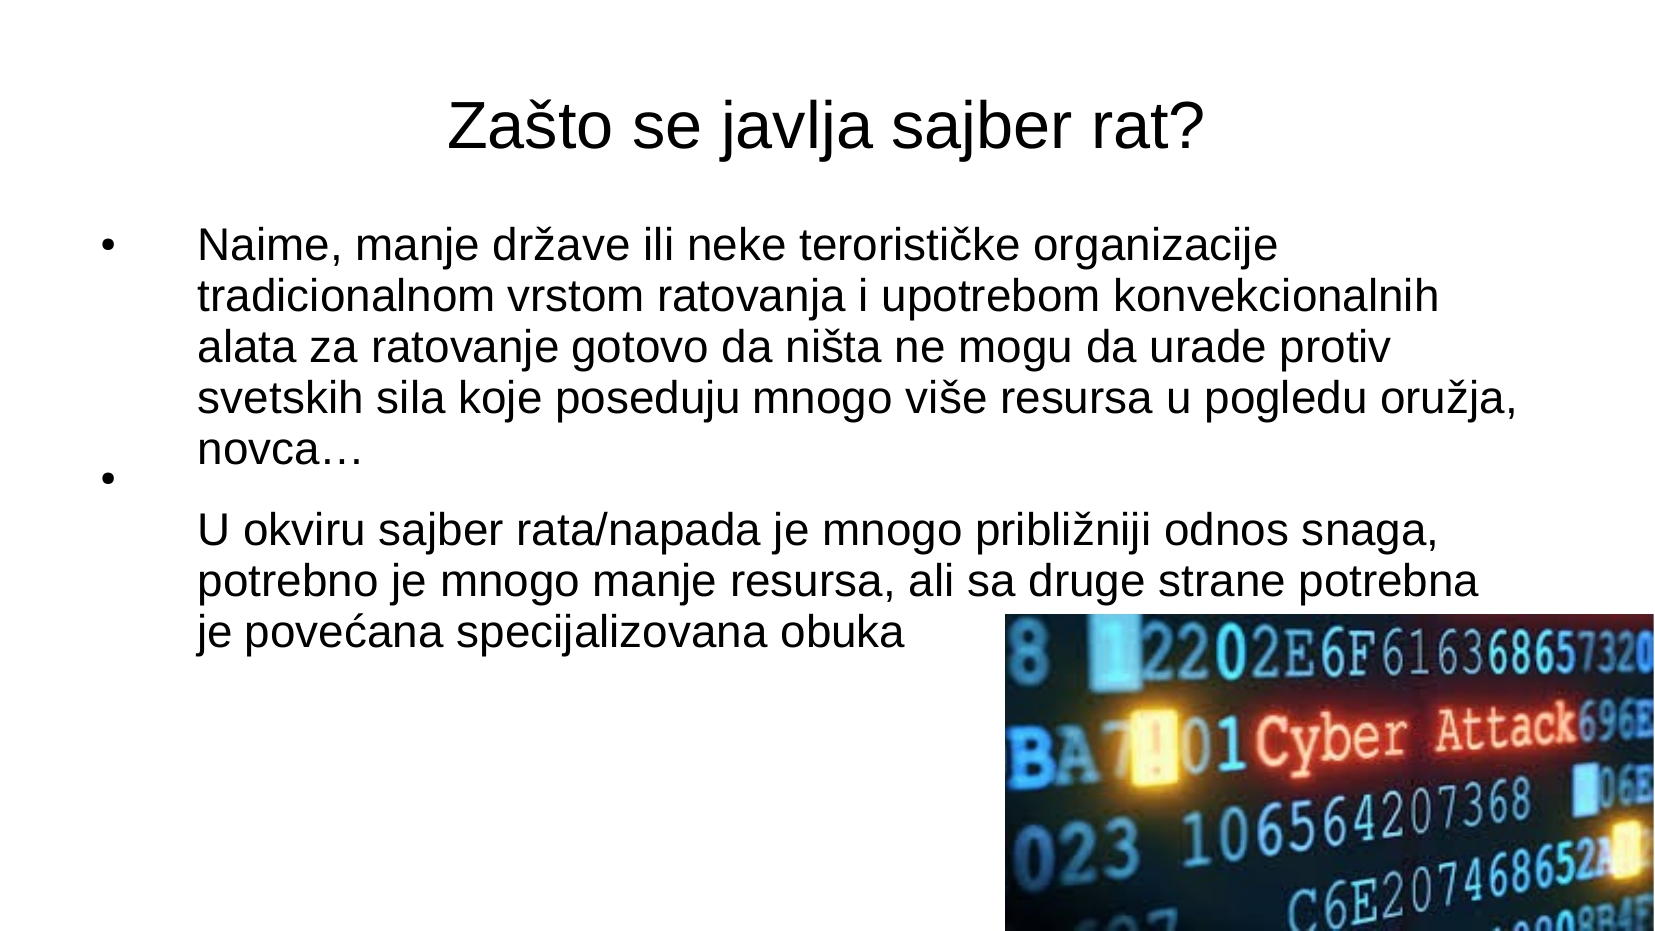

# Zašto se javlja sajber rat?
Naime, manje države ili neke terorističke organizacije tradicionalnom vrstom ratovanja i upotrebom konvekcionalnih alata za ratovanje gotovo da ništa ne mogu da urade protiv svetskih sila koje poseduju mnogo više resursa u pogledu oružja, novca…
U okviru sajber rata/napada je mnogo približniji odnos snaga, potrebno je mnogo manje resursa, ali sa druge strane potrebna je povećana specijalizovana obuka
●
●